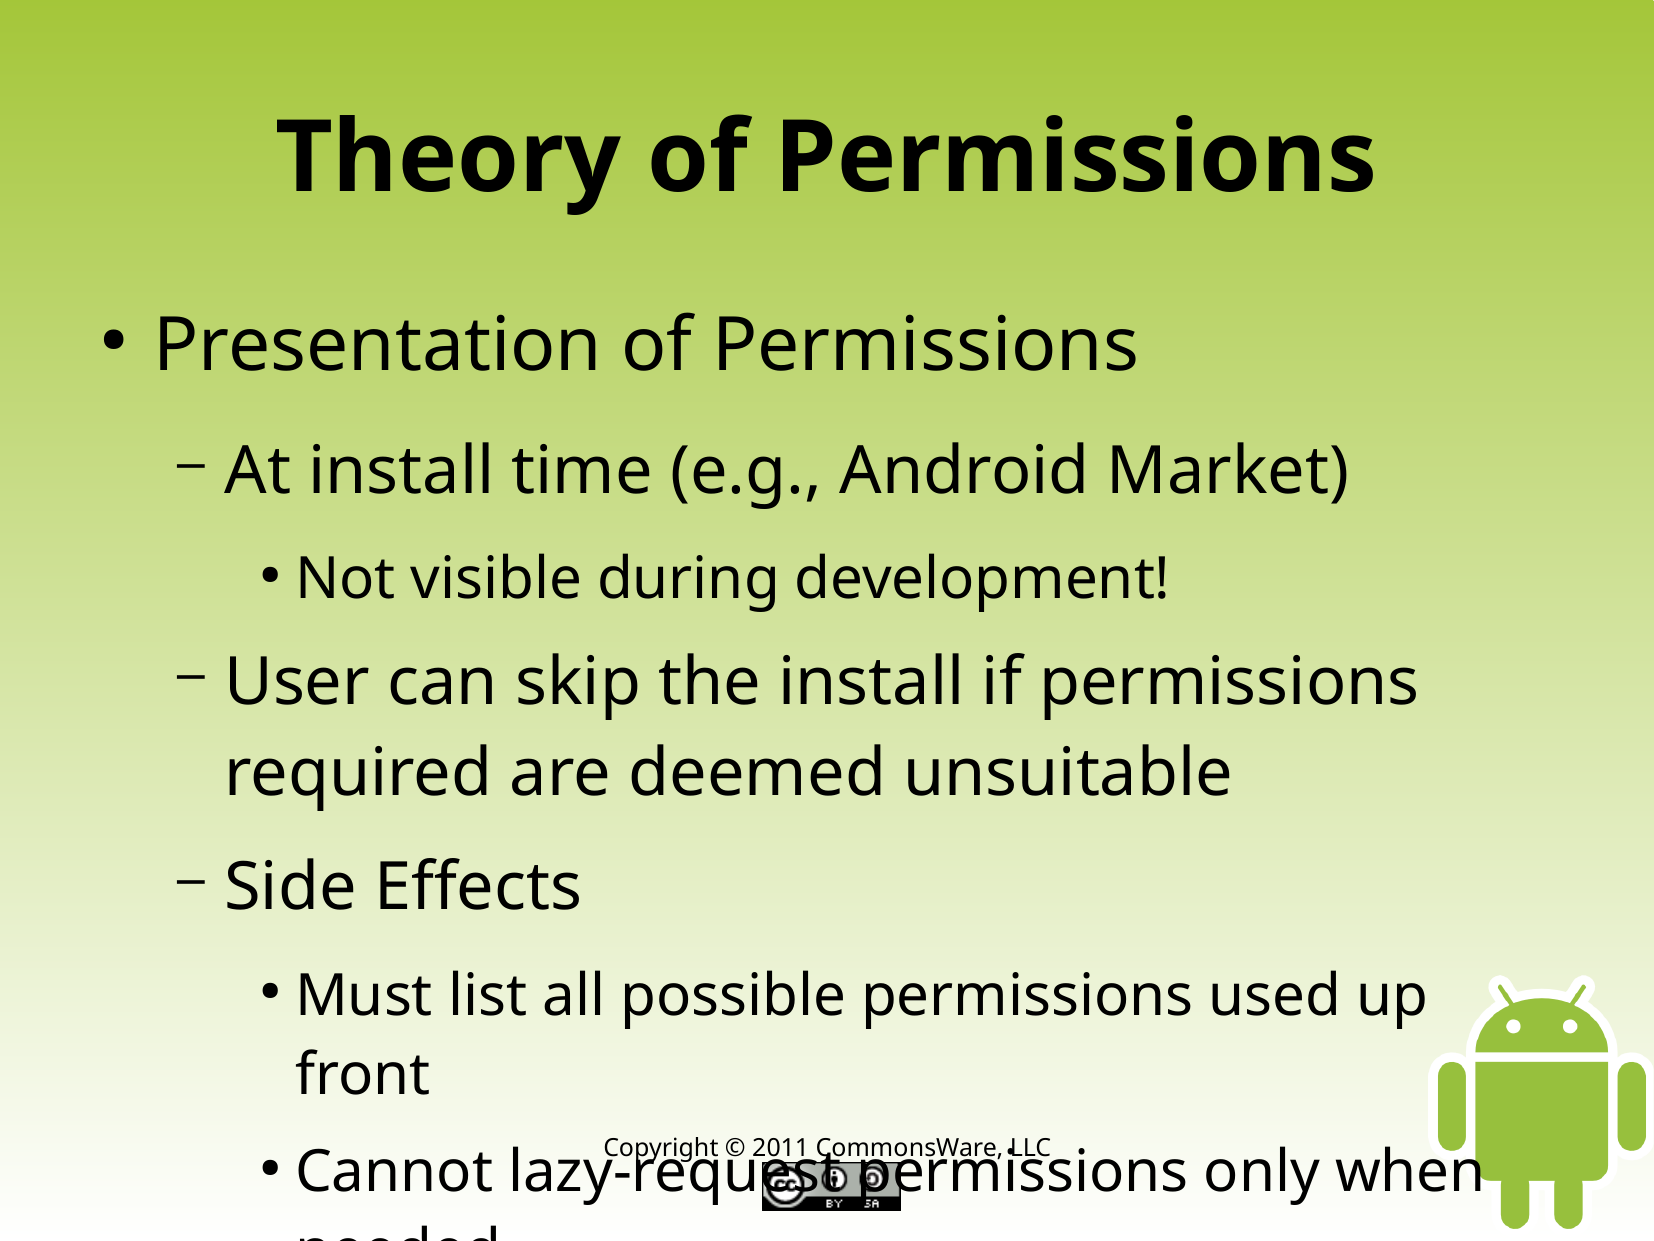

# Theory of Permissions
Presentation of Permissions
At install time (e.g., Android Market)
Not visible during development!
User can skip the install if permissions required are deemed unsuitable
Side Effects
Must list all possible permissions used up front
Cannot lazy-request permissions only when
needed